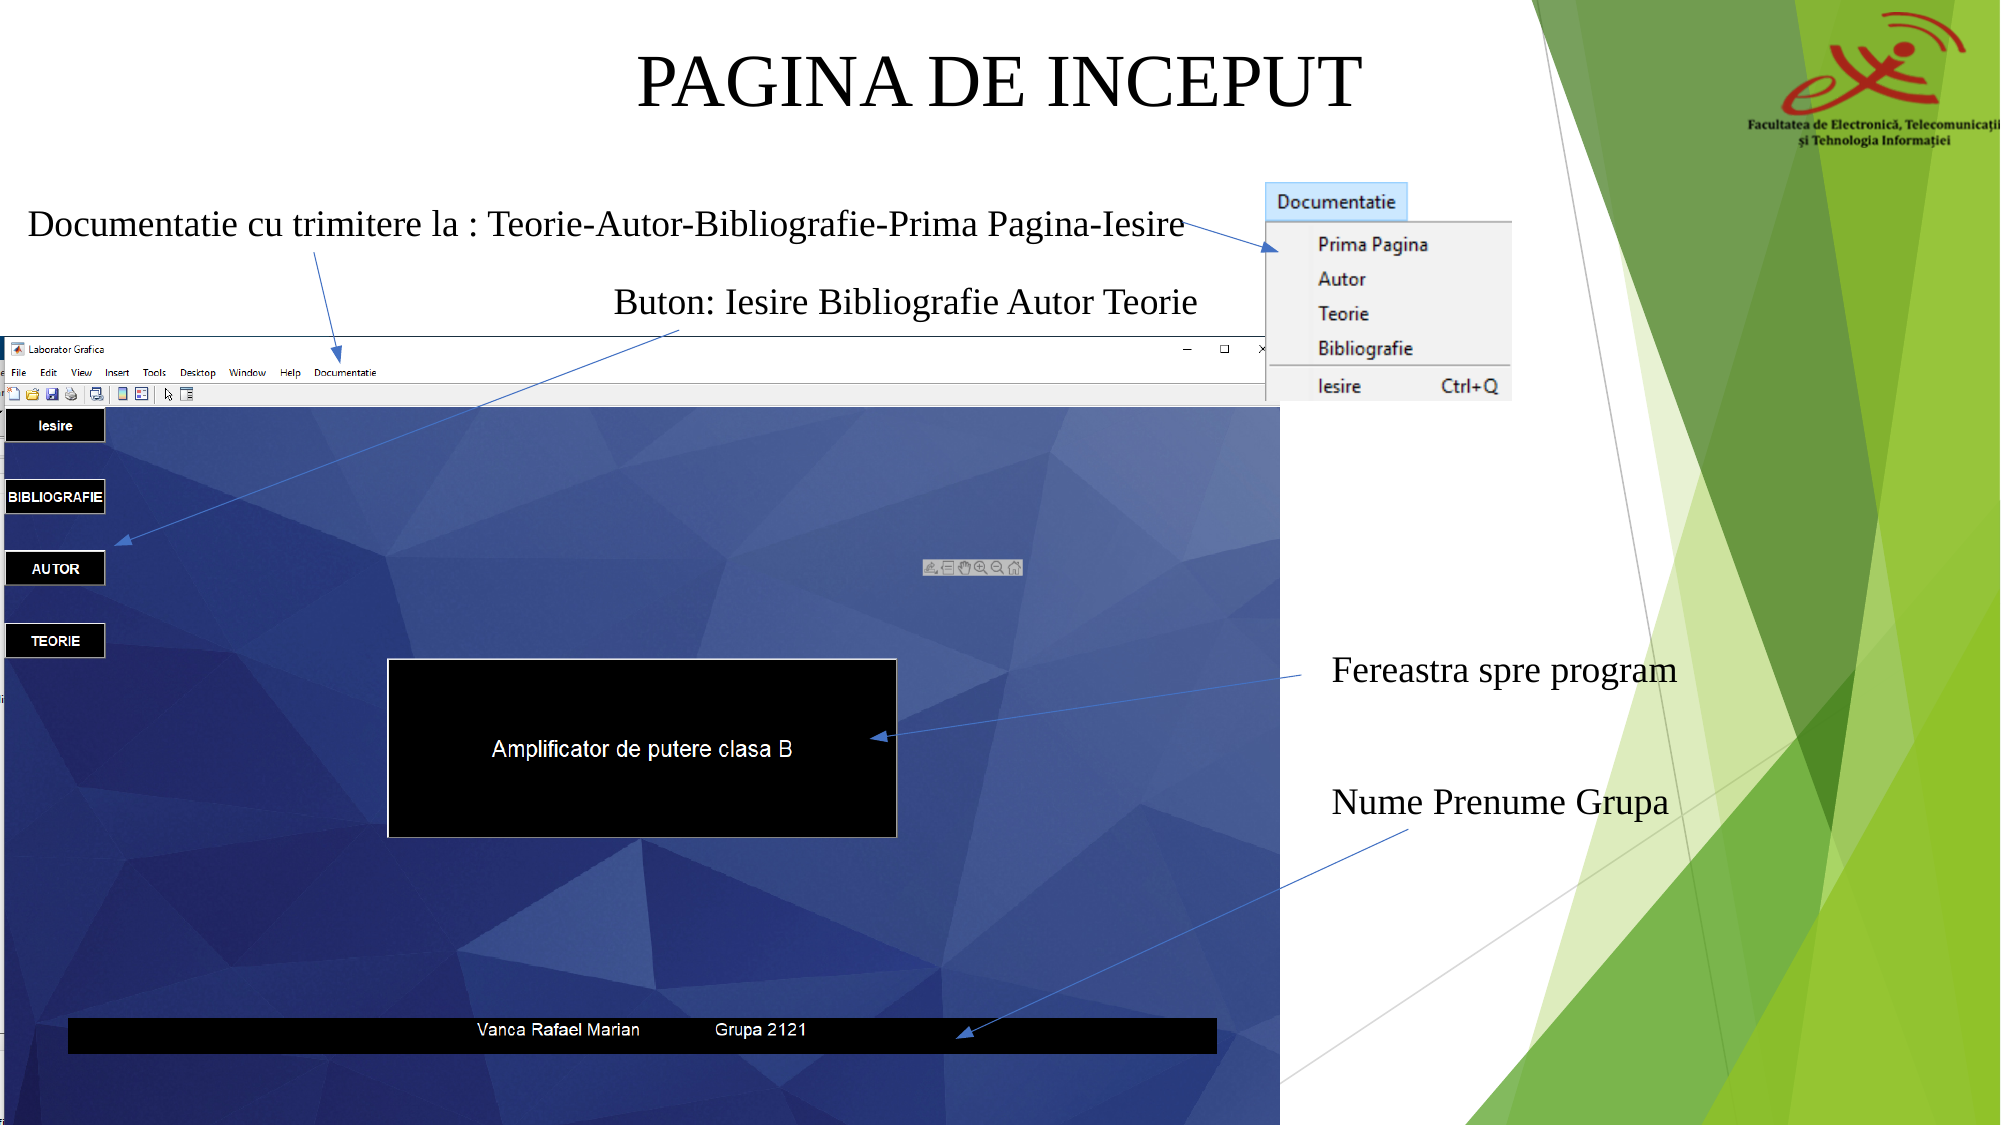

# PAGINA DE INCEPUT
Documentatie cu trimitere la : Teorie-Autor-Bibliografie-Prima Pagina-Iesire
Buton: Iesire Bibliografie Autor Teorie
Fereastra spre program
Nume Prenume Grupa